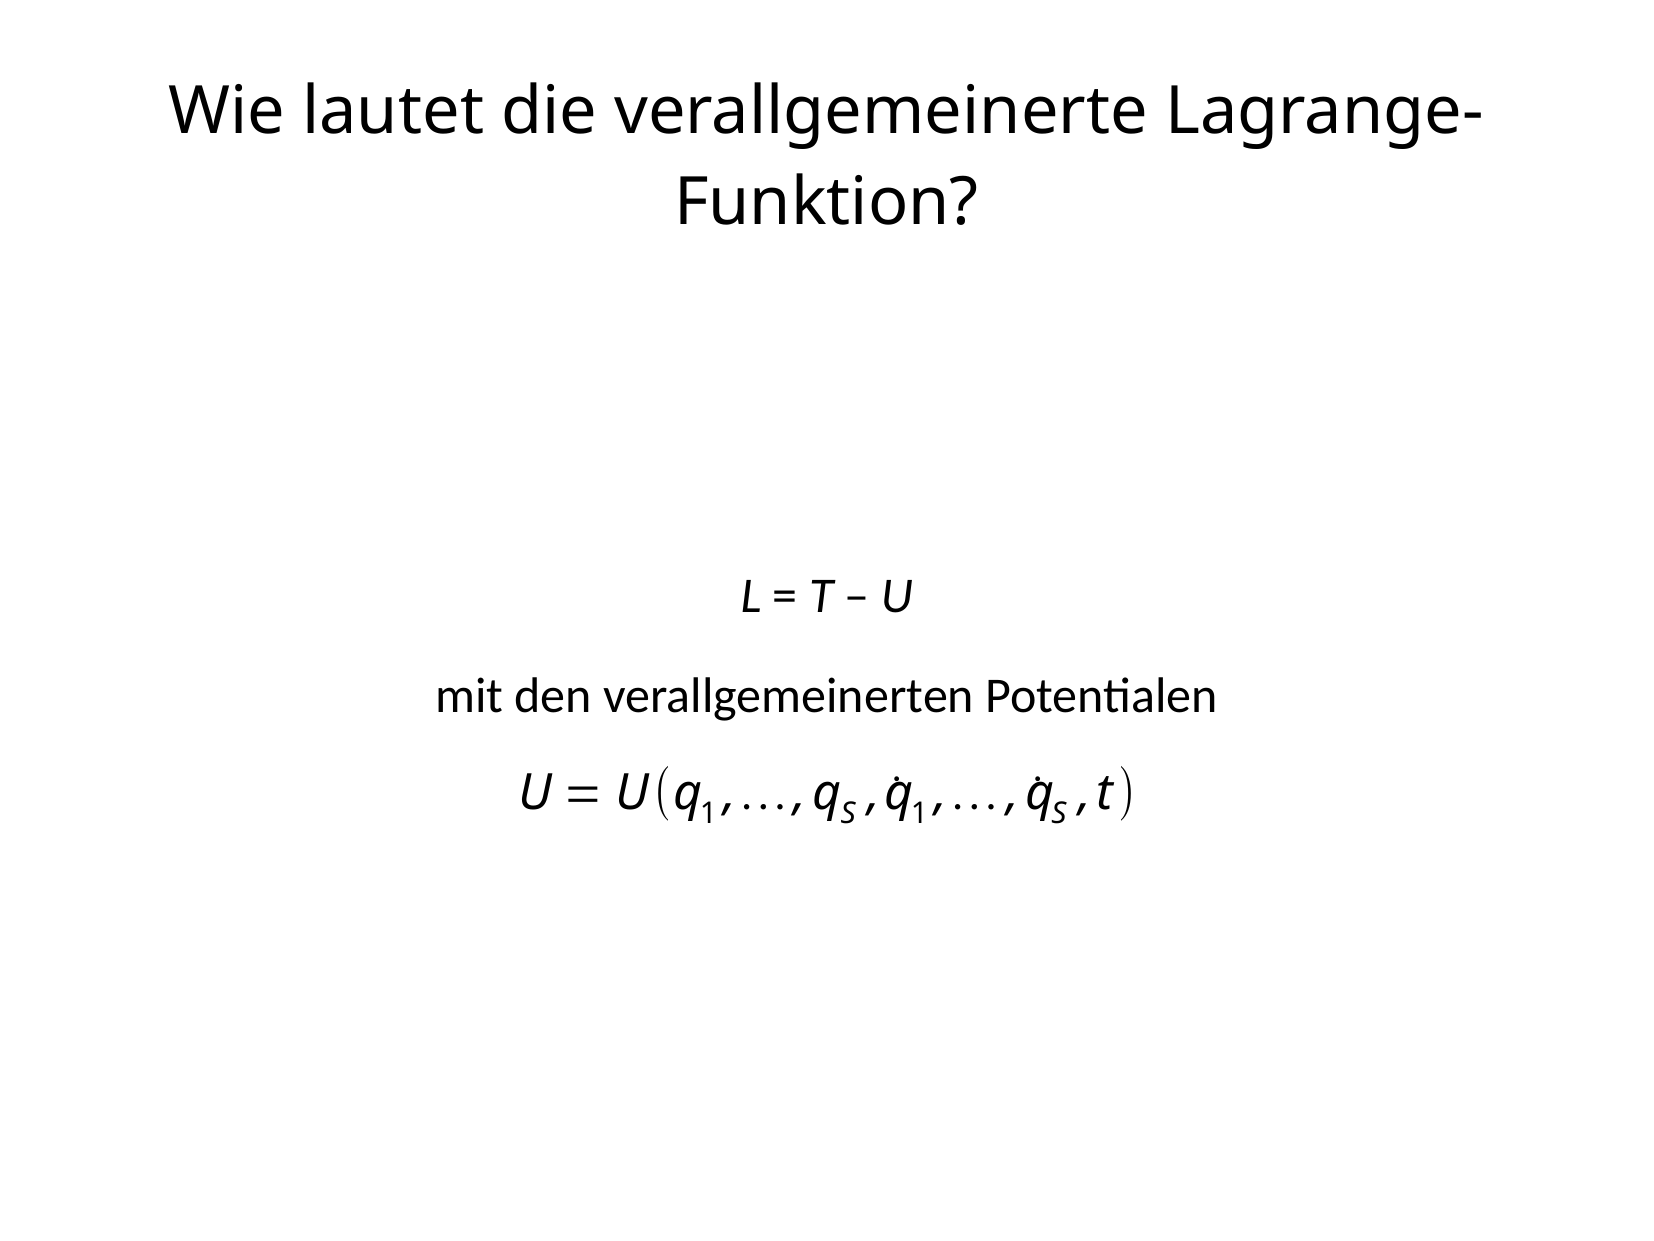

# Wie lautet die verallgemeinerte Lagrange-Funktion?
L = T – U
mit den verallgemeinerten Potentialen